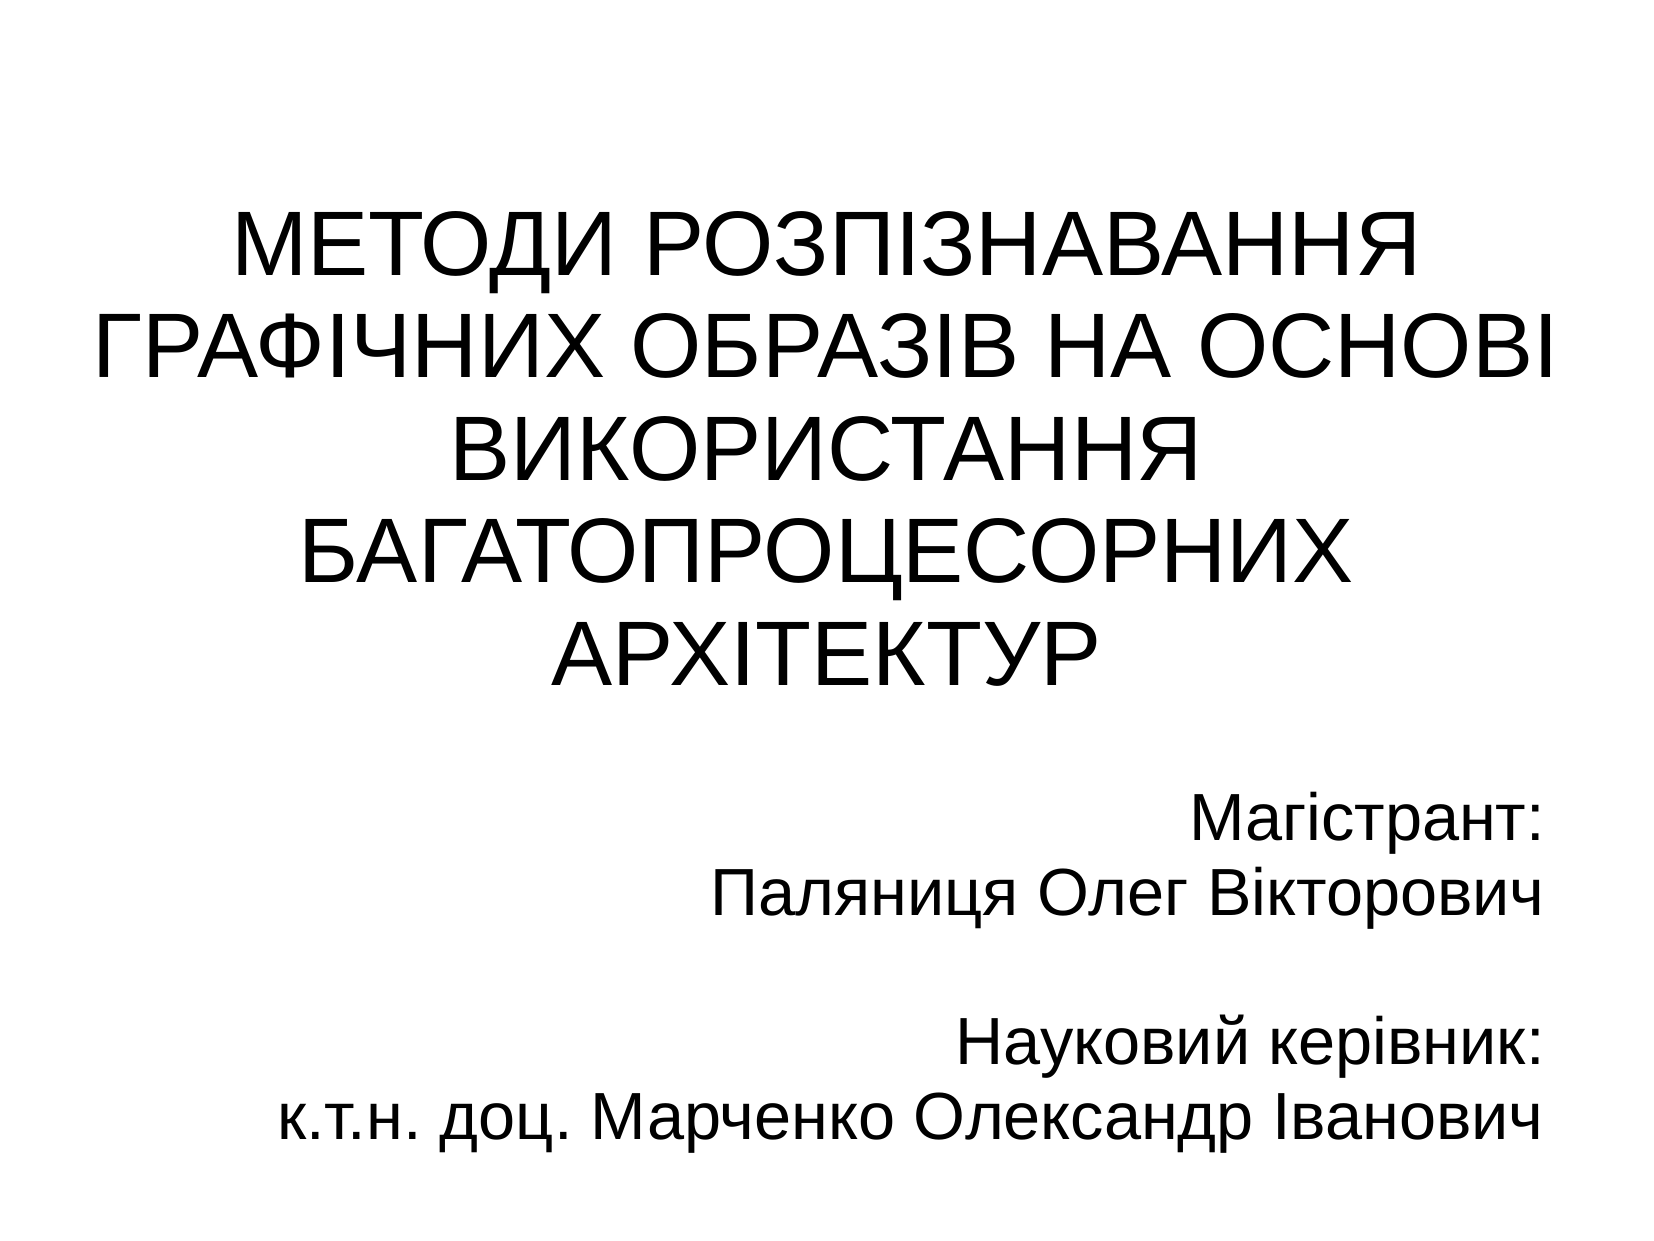

# МЕТОДИ РОЗПІЗНАВАННЯ ГРАФІЧНИХ ОБРАЗІВ НА ОСНОВІ ВИКОРИСТАННЯ БАГАТОПРОЦЕСОРНИХ АРХІТЕКТУР
Магістрант:
Паляниця Олег Вікторович
Науковий керівник:
к.т.н. доц. Марченко Олександр Іванович